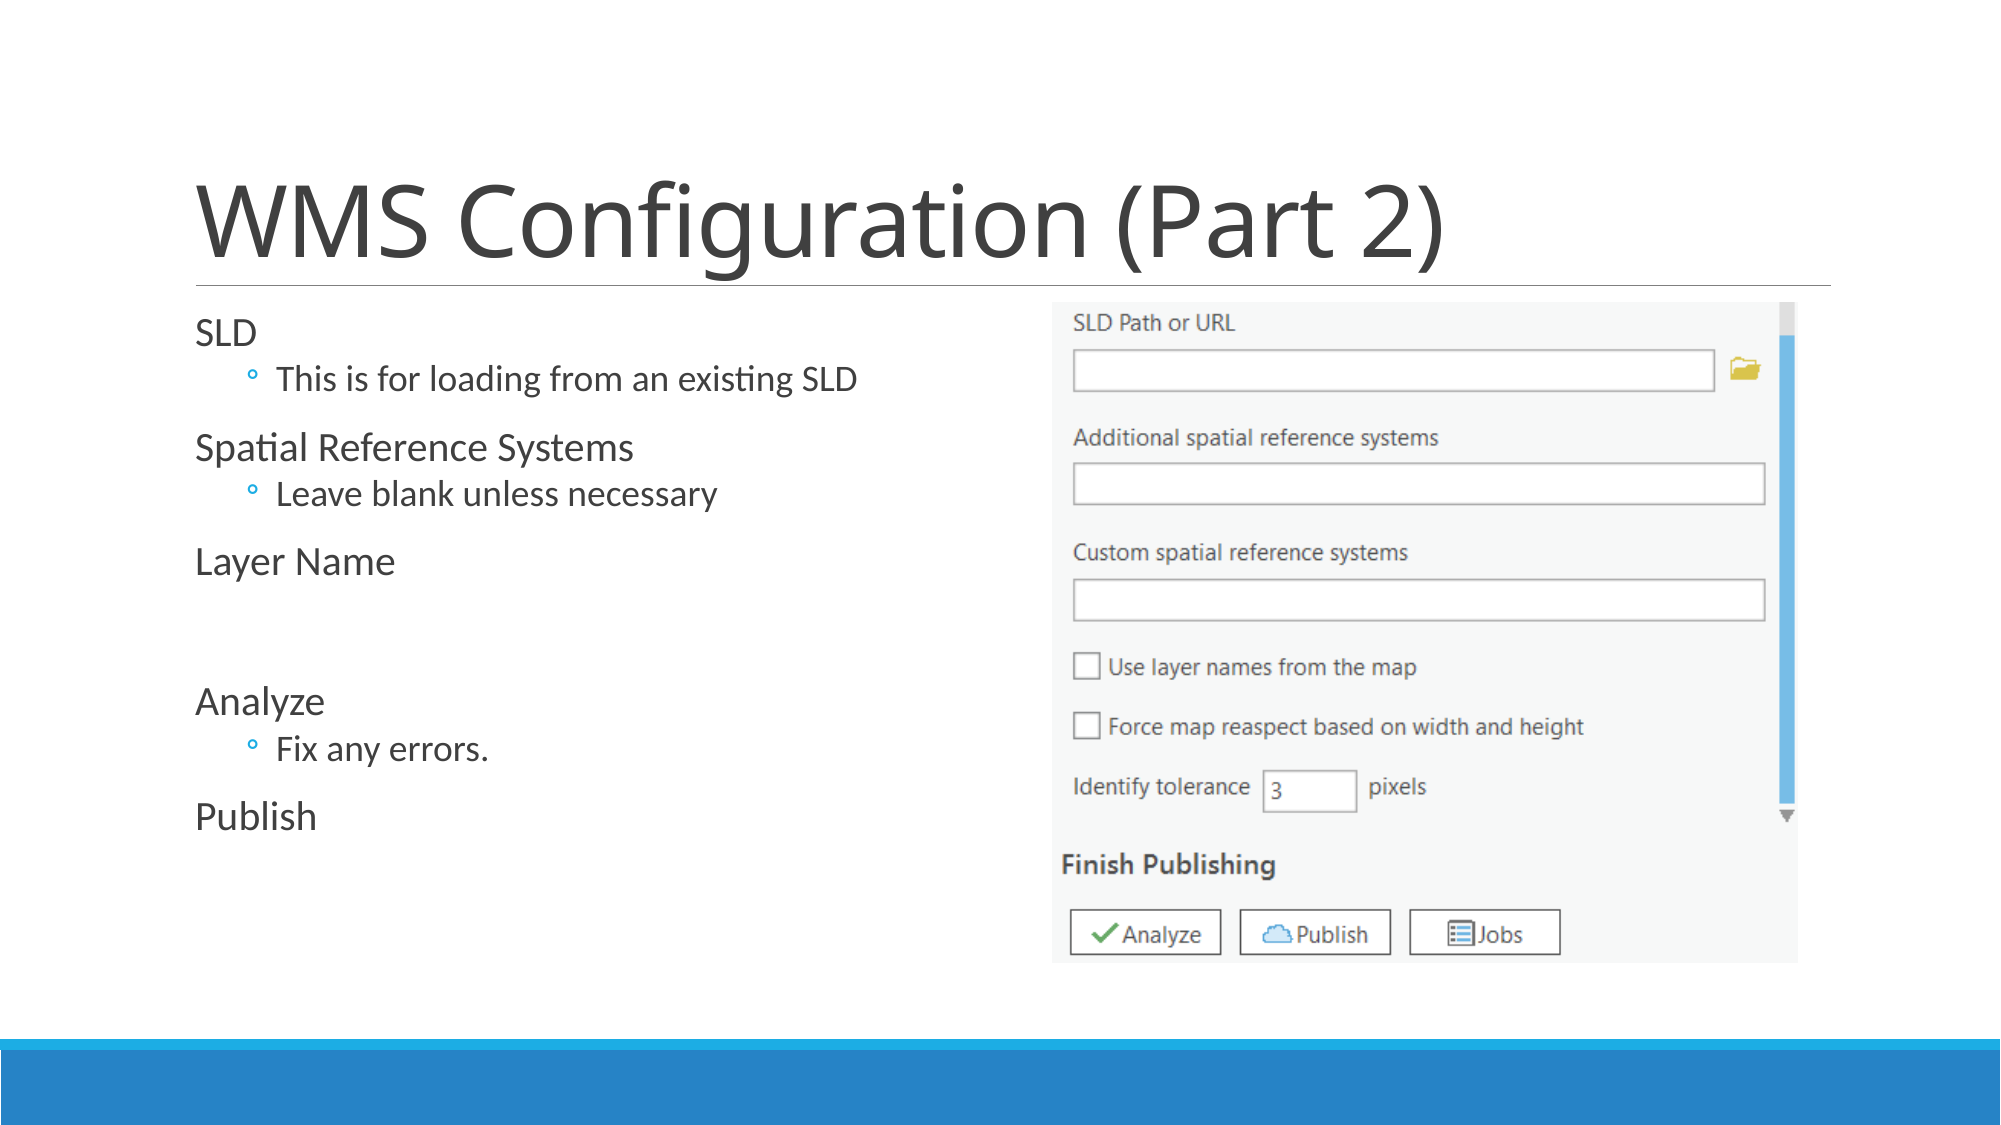

# WMS Configuration (Part 2)
SLD
This is for loading from an existing SLD
Spatial Reference Systems
Leave blank unless necessary
Layer Name
Analyze
Fix any errors.
Publish